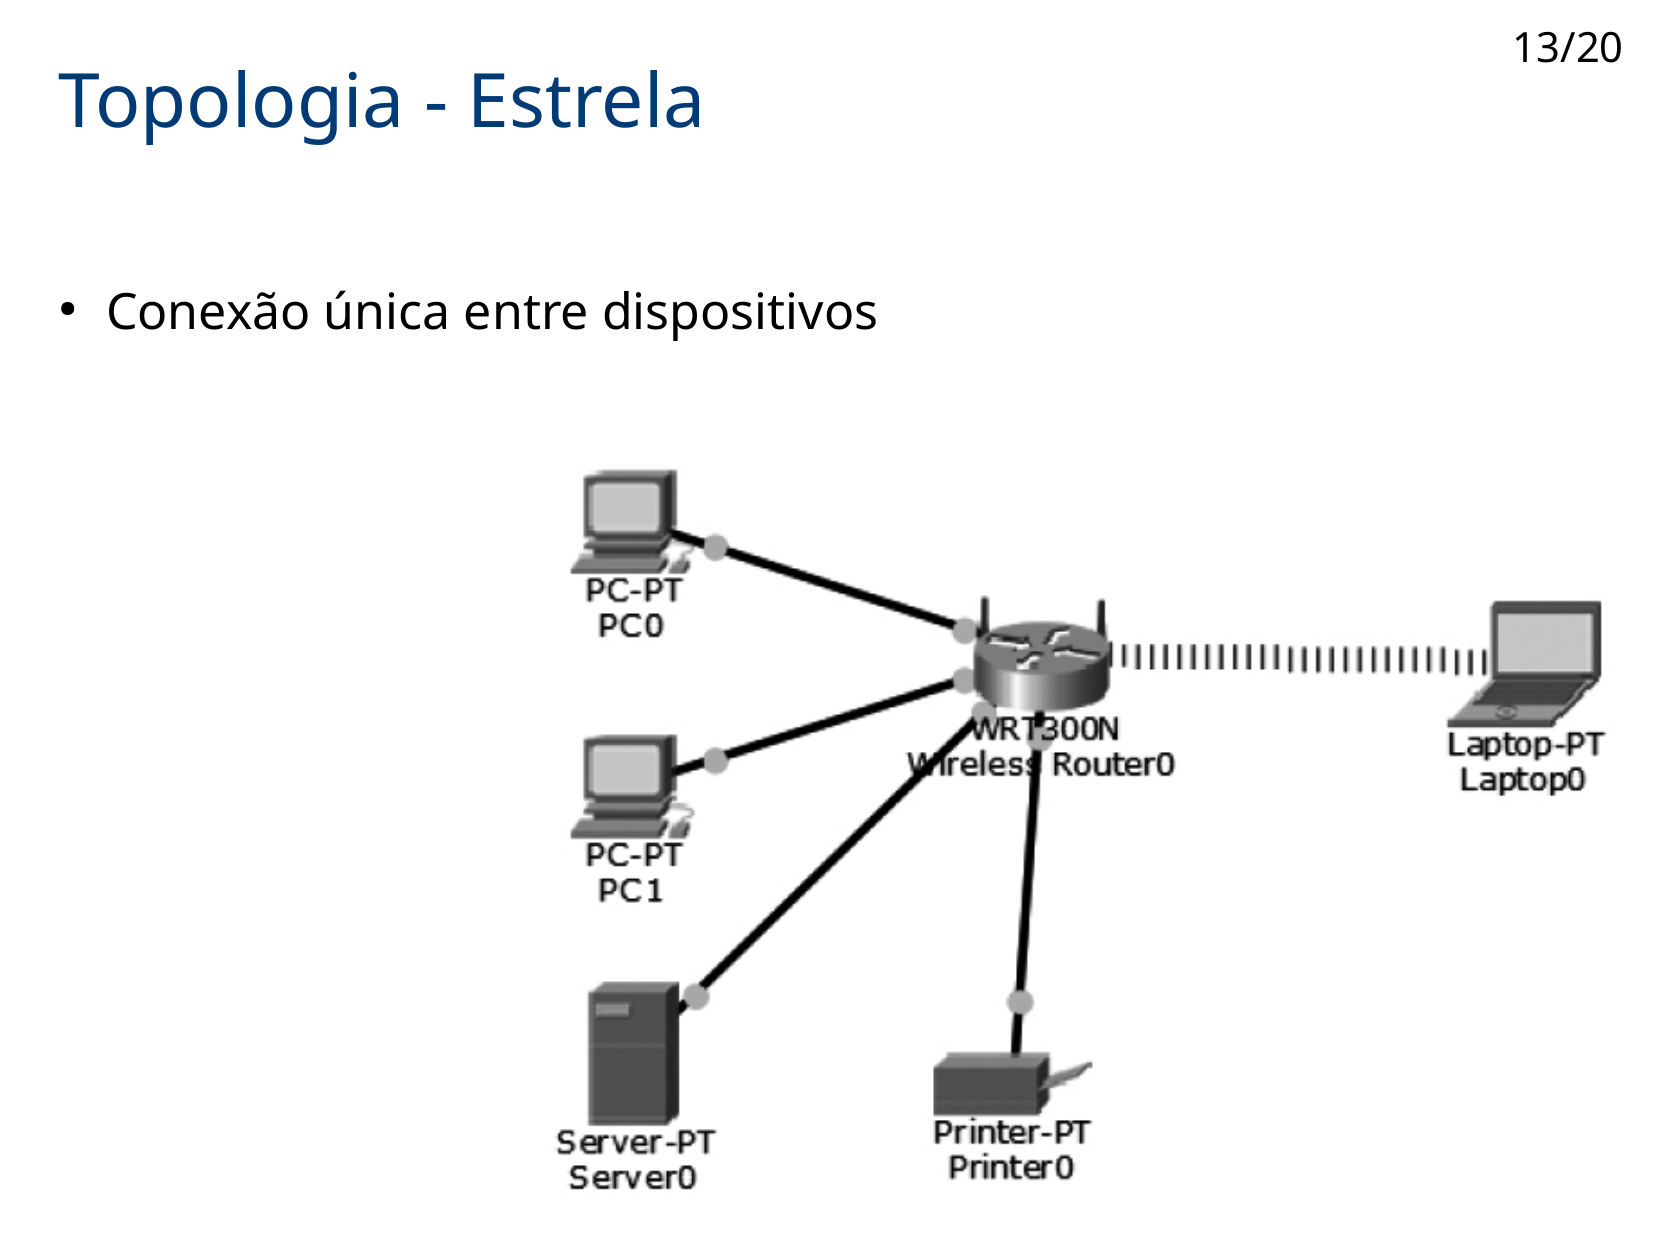

13
# Topologia - Estrela
Conexão única entre dispositivos